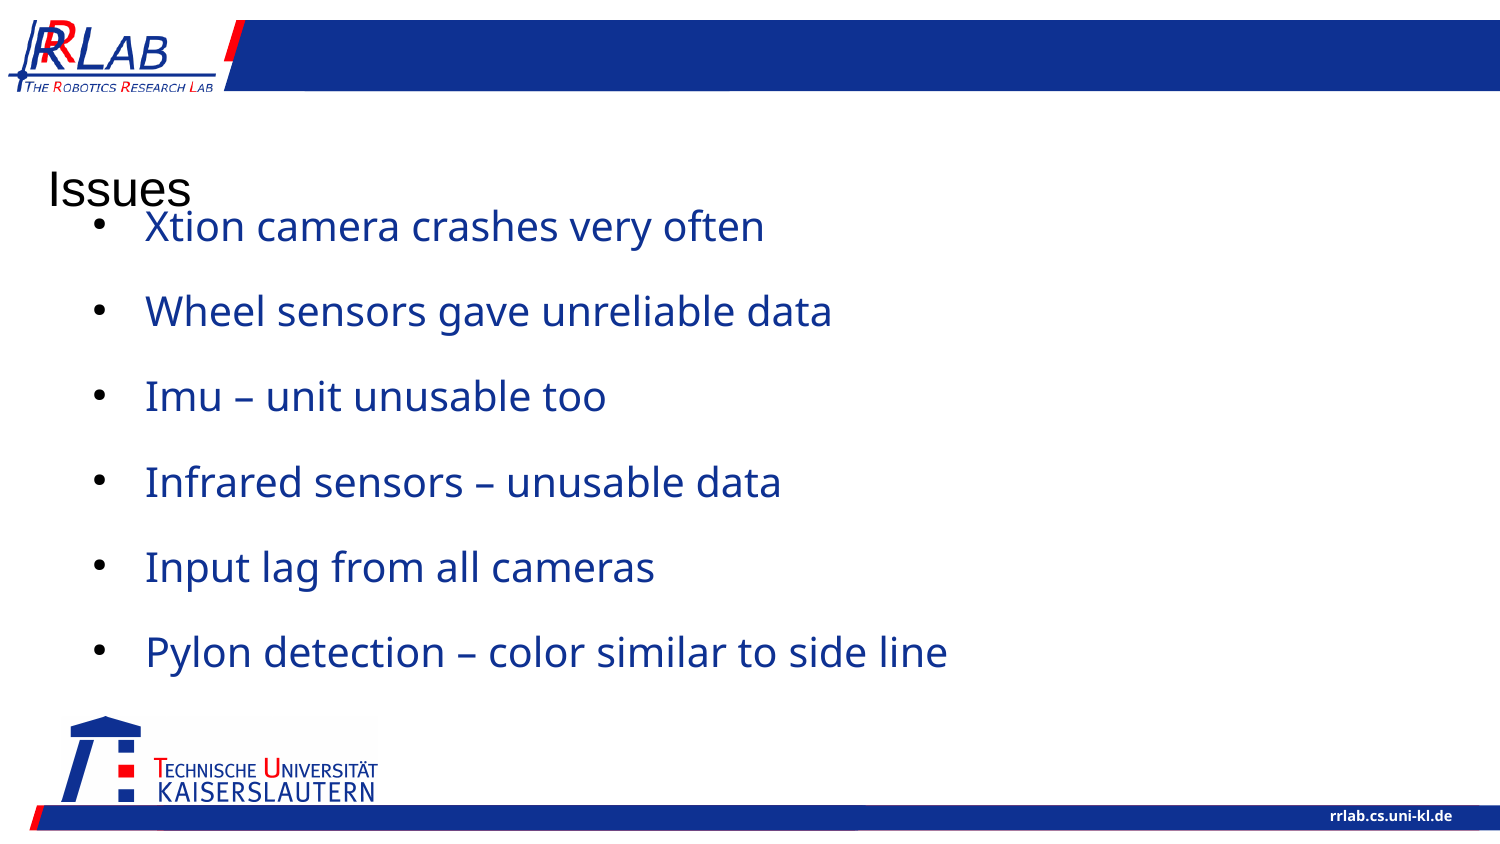

# Issues
Xtion camera crashes very often
Wheel sensors gave unreliable data
Imu – unit unusable too
Infrared sensors – unusable data
Input lag from all cameras
Pylon detection – color similar to side line